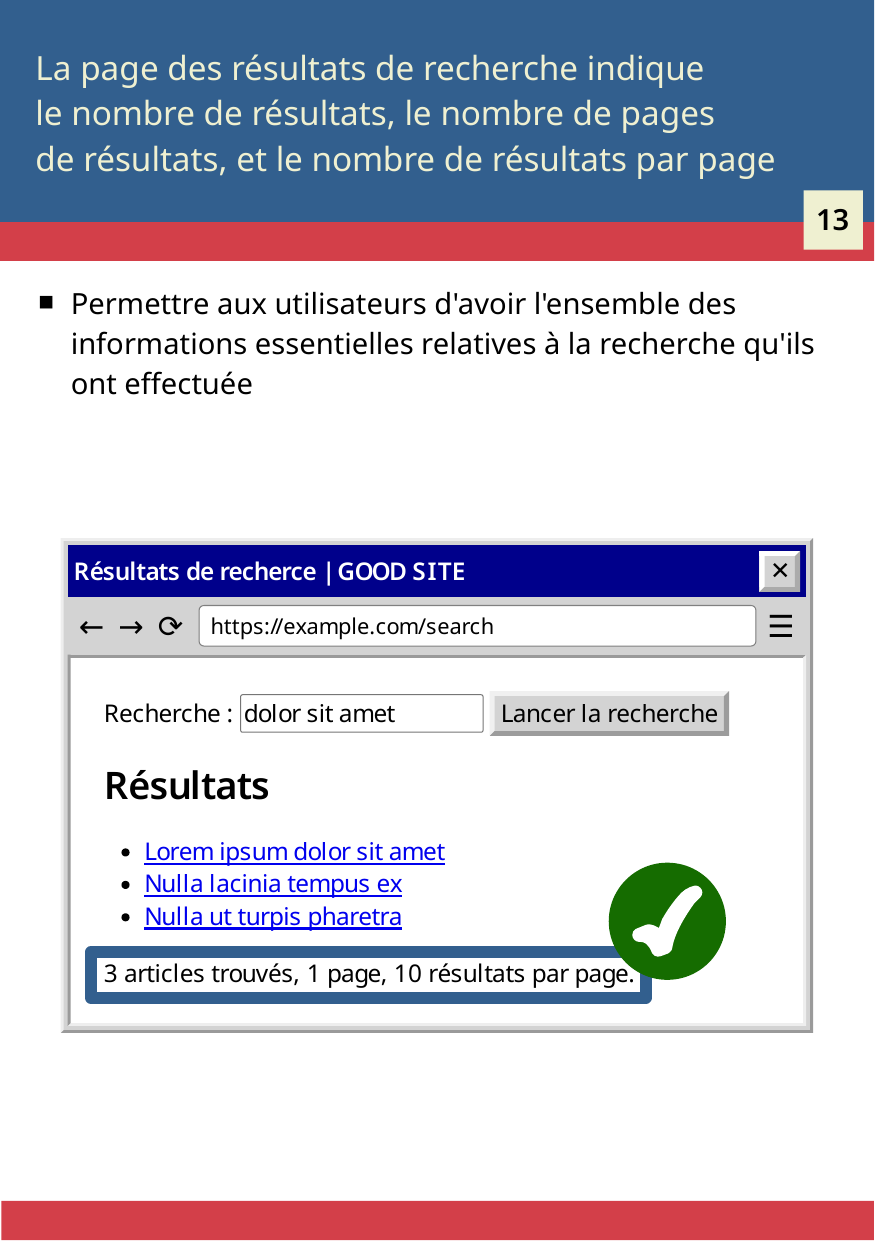

# La page des résultats de recherche indique le nombre de résultats, le nombre de pages de résultats, et le nombre de résultats par page
13
Permettre aux utilisateurs d'avoir l'ensemble des informations essentielles relatives à la recherche qu'ils ont effectuée